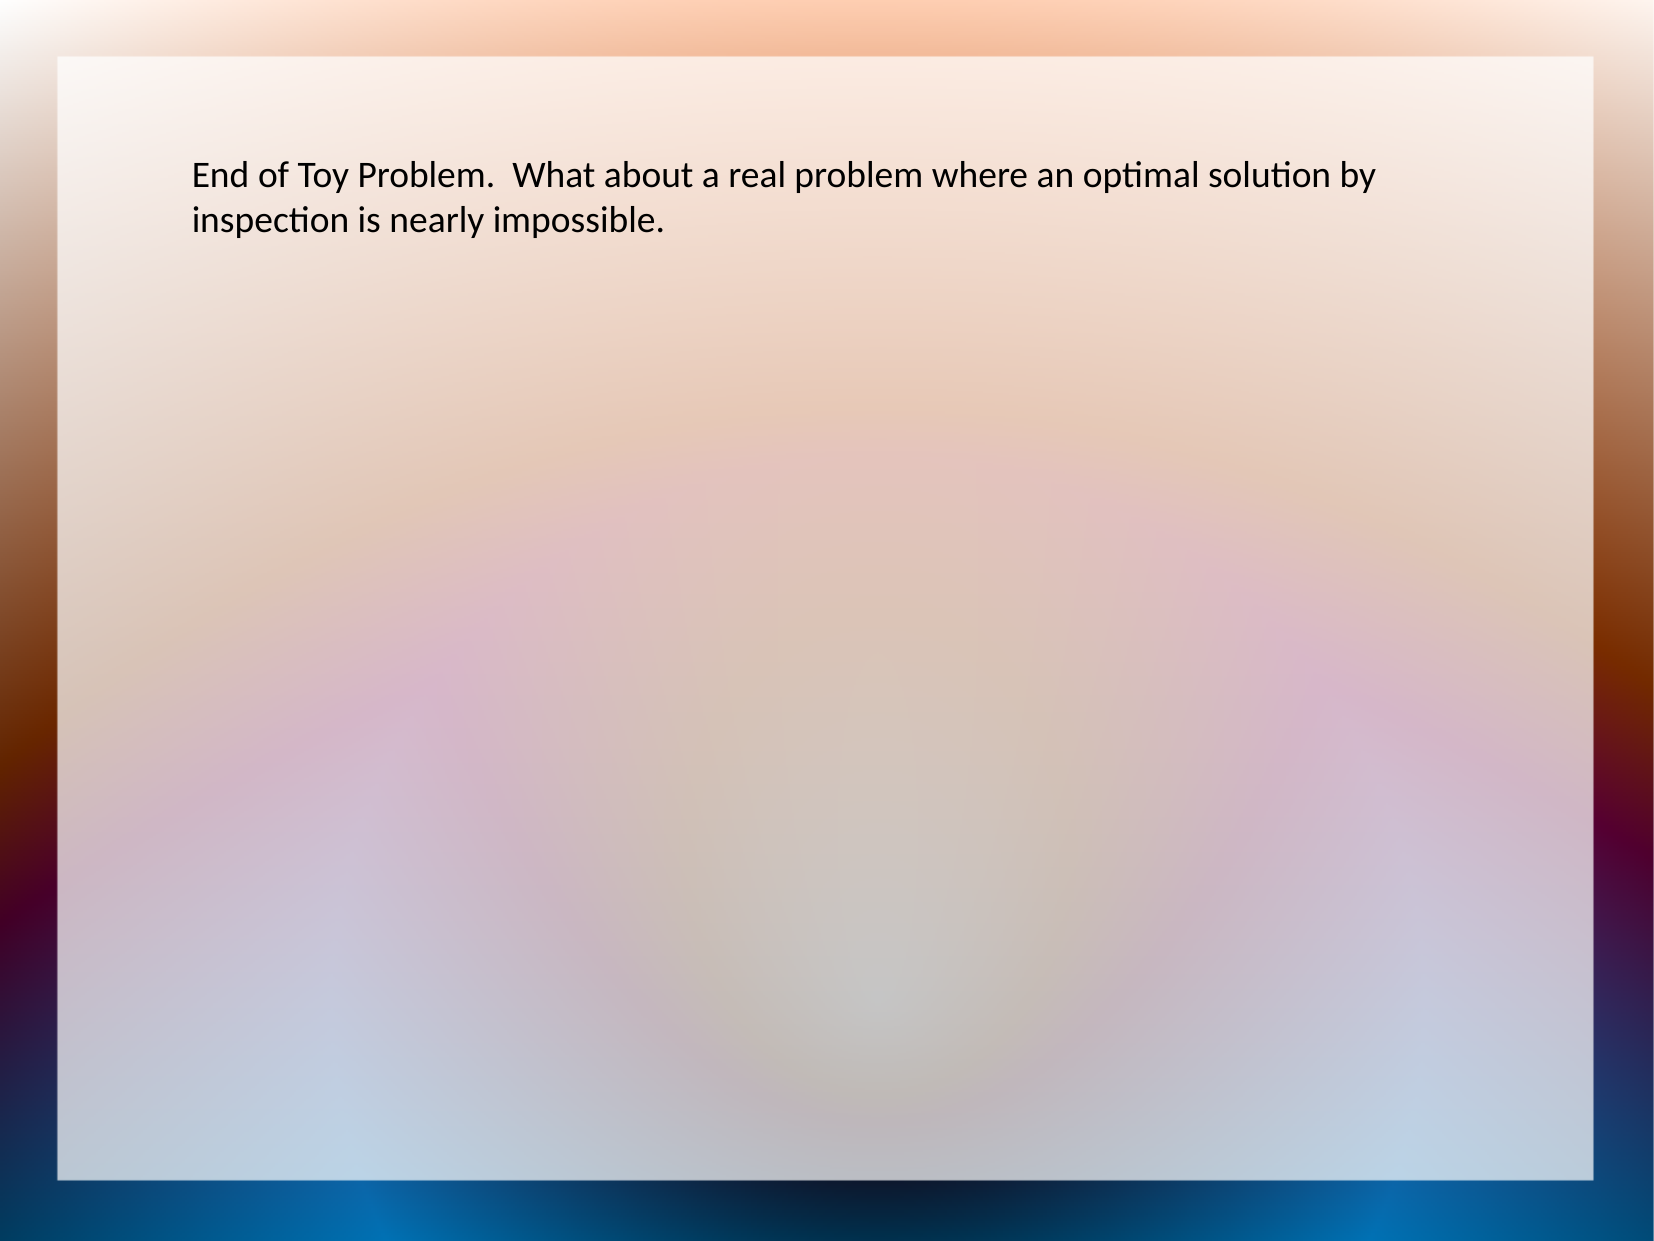

End of Toy Problem. What about a real problem where an optimal solution by inspection is nearly impossible.